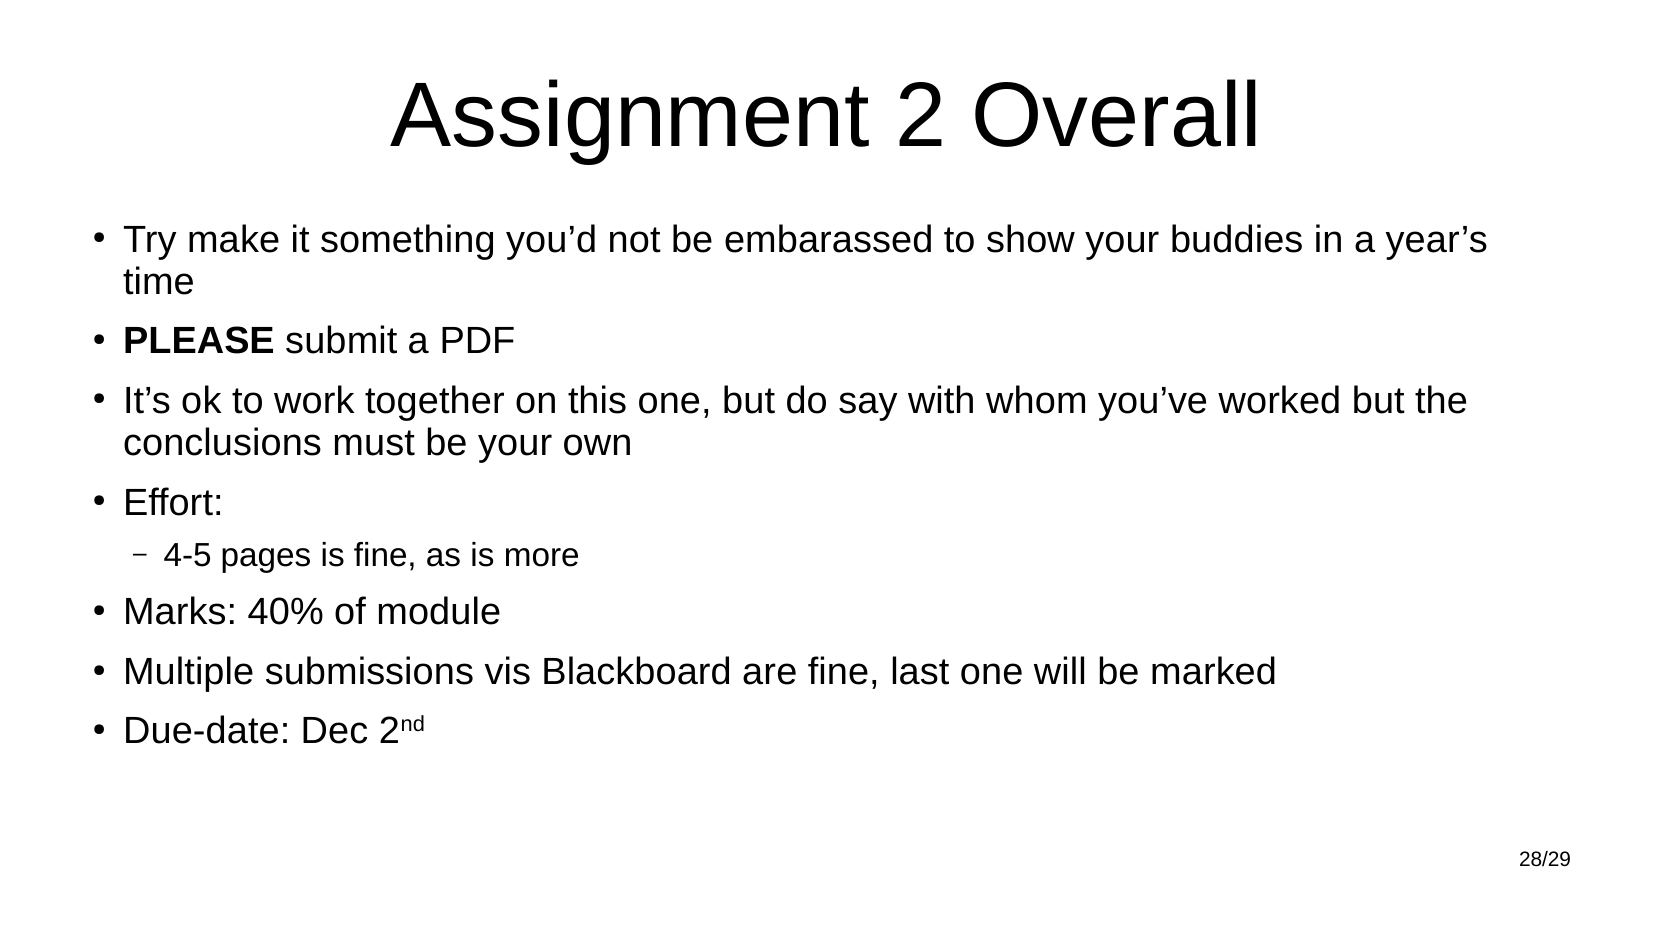

# Assignment 2 Overall
Try make it something you’d not be embarassed to show your buddies in a year’s time
PLEASE submit a PDF
It’s ok to work together on this one, but do say with whom you’ve worked but the conclusions must be your own
Effort:
4-5 pages is fine, as is more
Marks: 40% of module
Multiple submissions vis Blackboard are fine, last one will be marked
Due-date: Dec 2nd
28